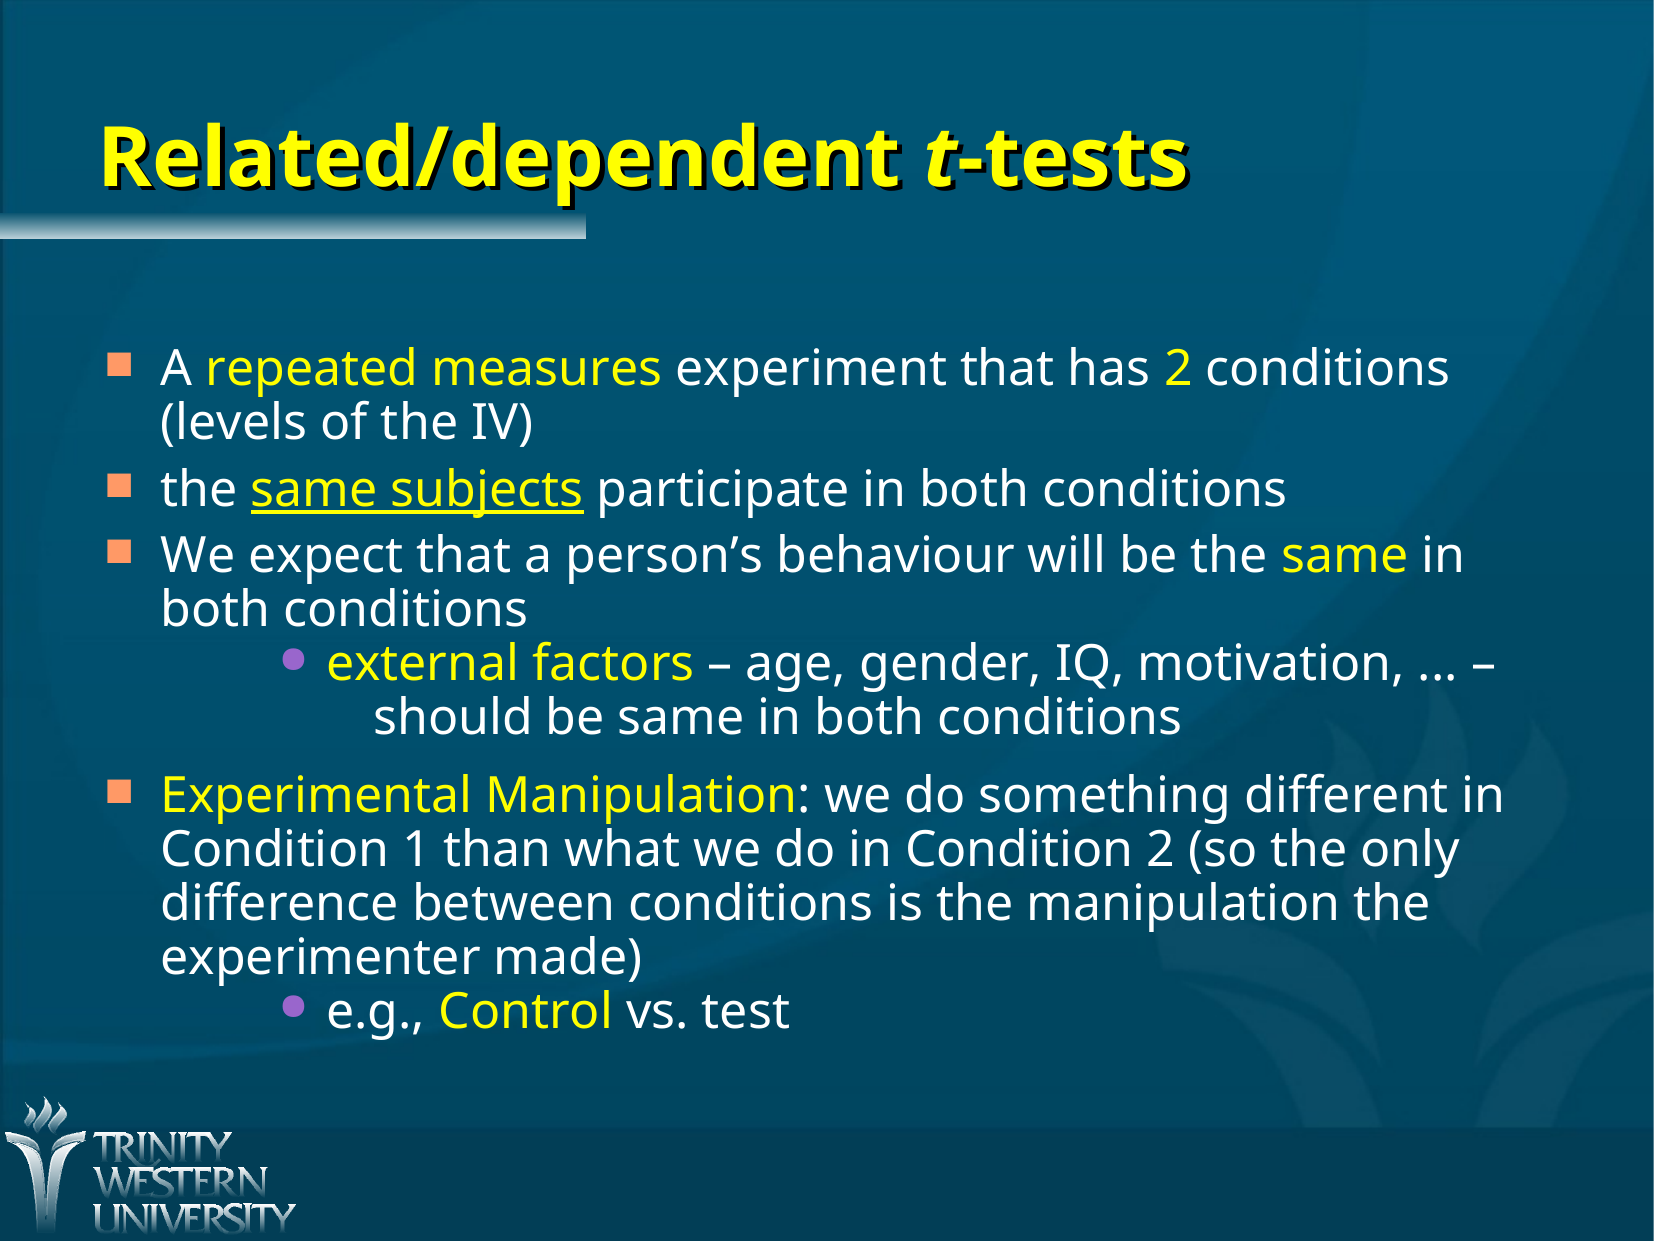

# Related/dependent t-tests
A repeated measures experiment that has 2 conditions (levels of the IV)
the same subjects participate in both conditions
We expect that a person’s behaviour will be the same in both conditions
external factors – age, gender, IQ, motivation, ... – should be same in both conditions
Experimental Manipulation: we do something different in Condition 1 than what we do in Condition 2 (so the only difference between conditions is the manipulation the experimenter made)
e.g., Control vs. test